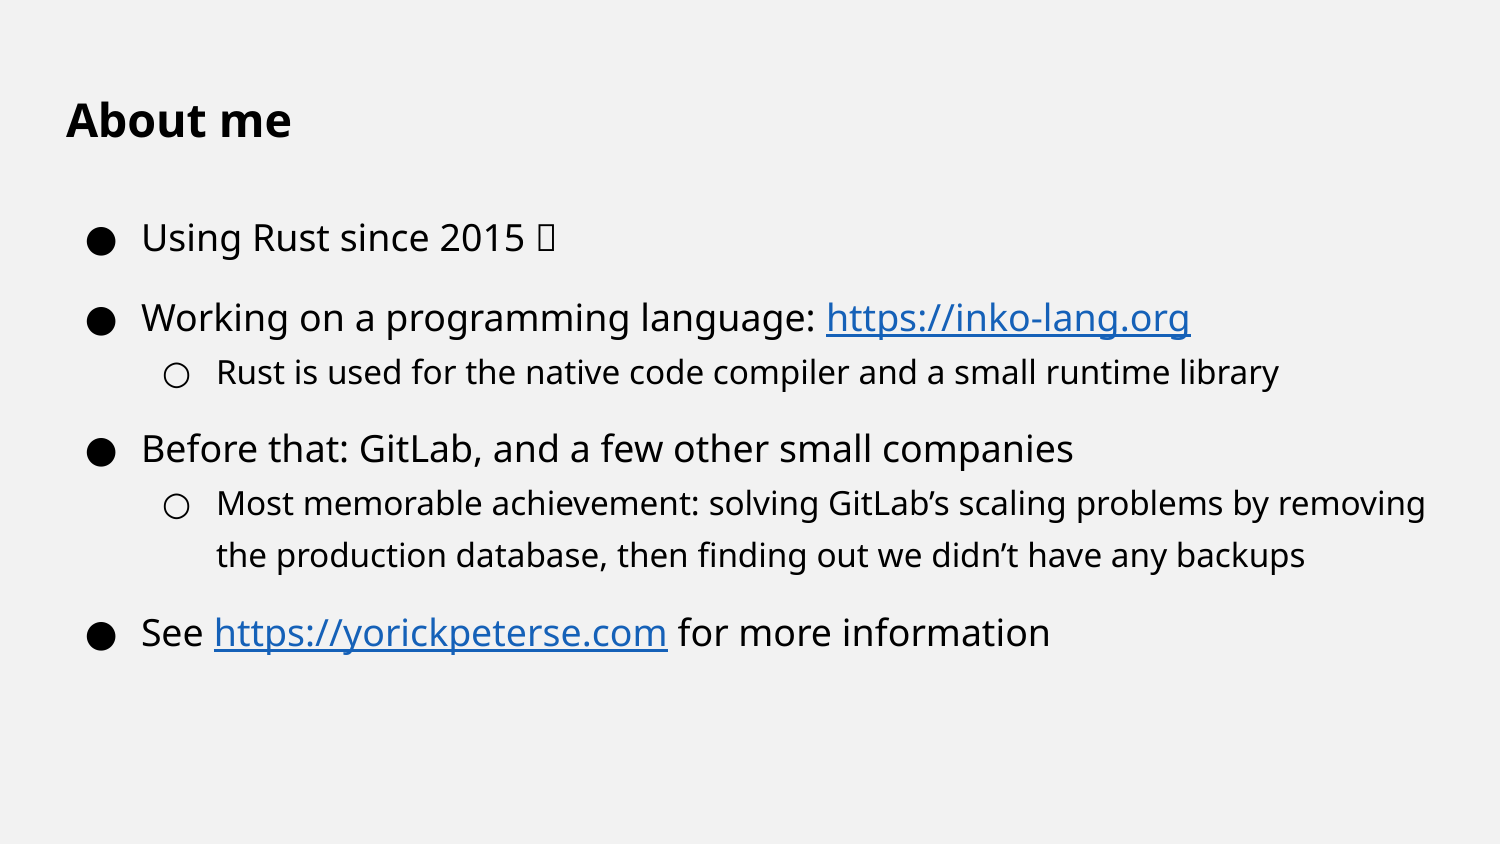

# About me
Using Rust since 2015 👴
Working on a programming language: https://inko-lang.org
Rust is used for the native code compiler and a small runtime library
Before that: GitLab, and a few other small companies
Most memorable achievement: solving GitLab’s scaling problems by removing the production database, then finding out we didn’t have any backups
See https://yorickpeterse.com for more information